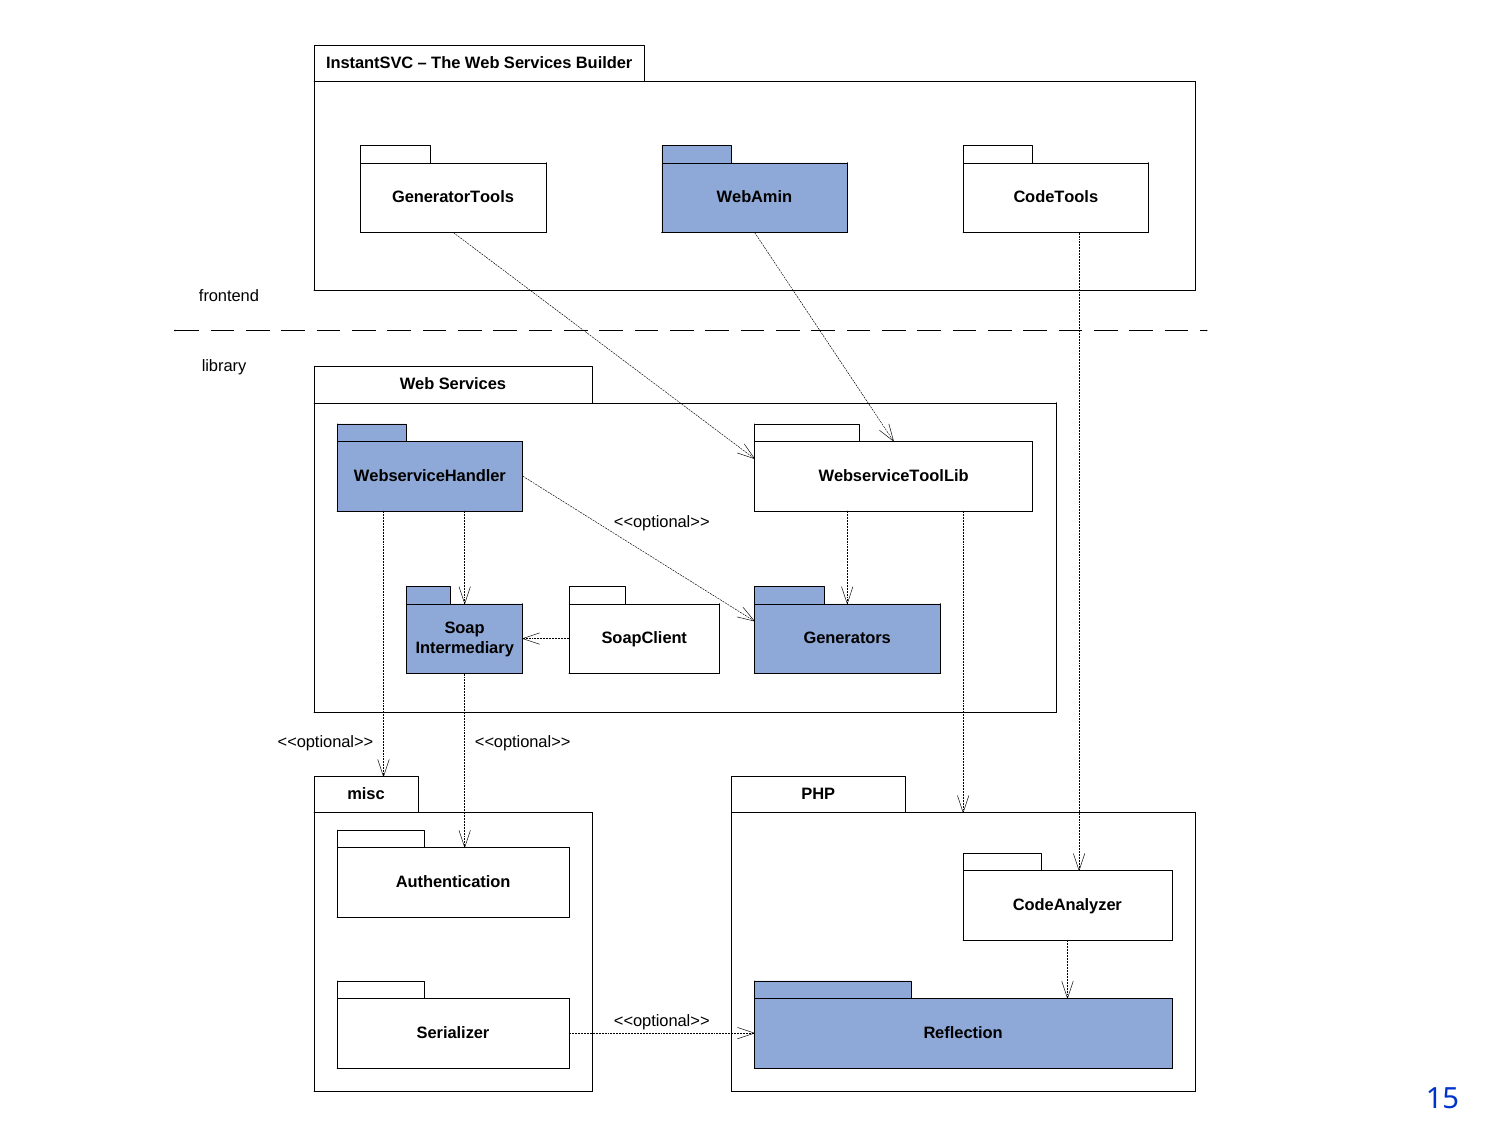

# Components of InstantSVC
Falko Menge
15